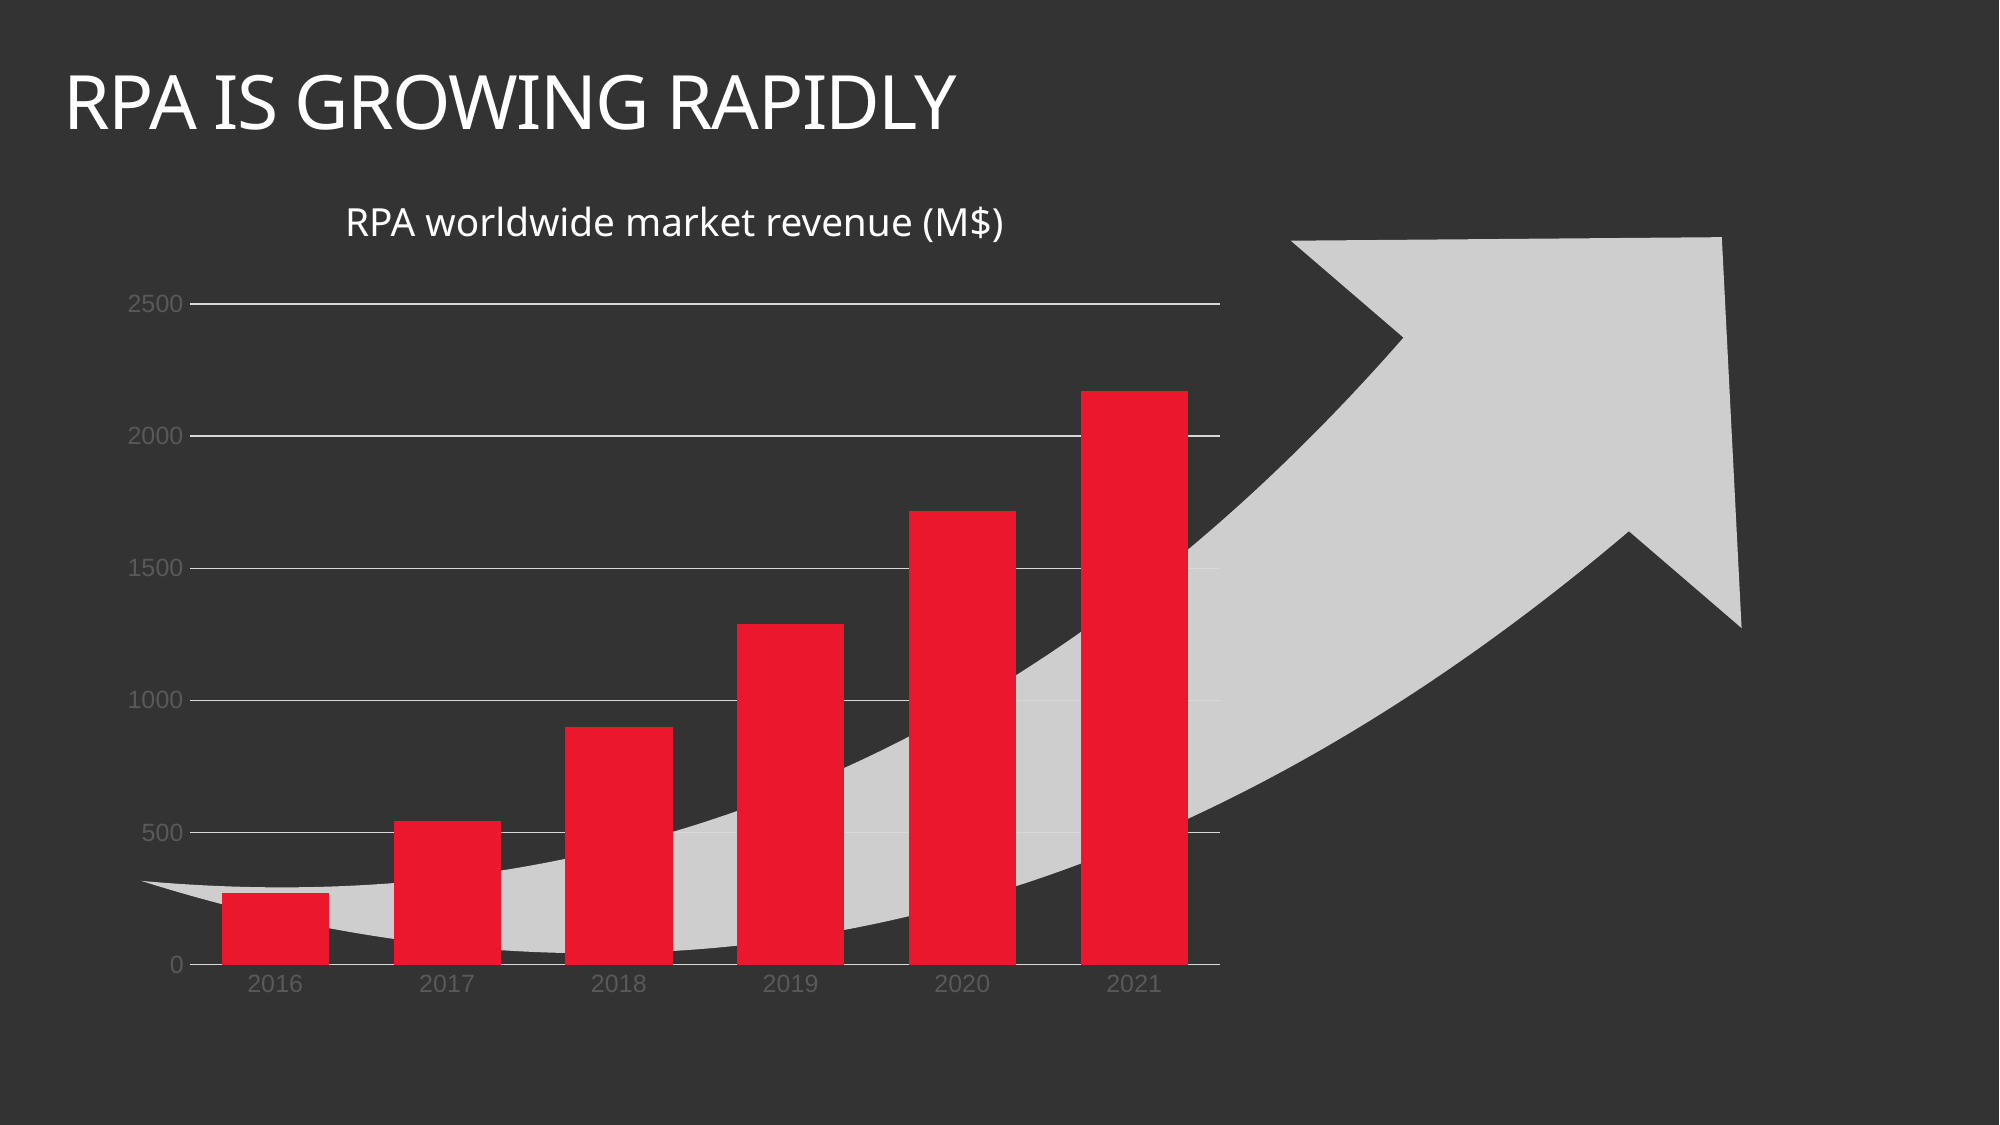

RPA is growing rapidly
RPA worldwide market revenue (M$)